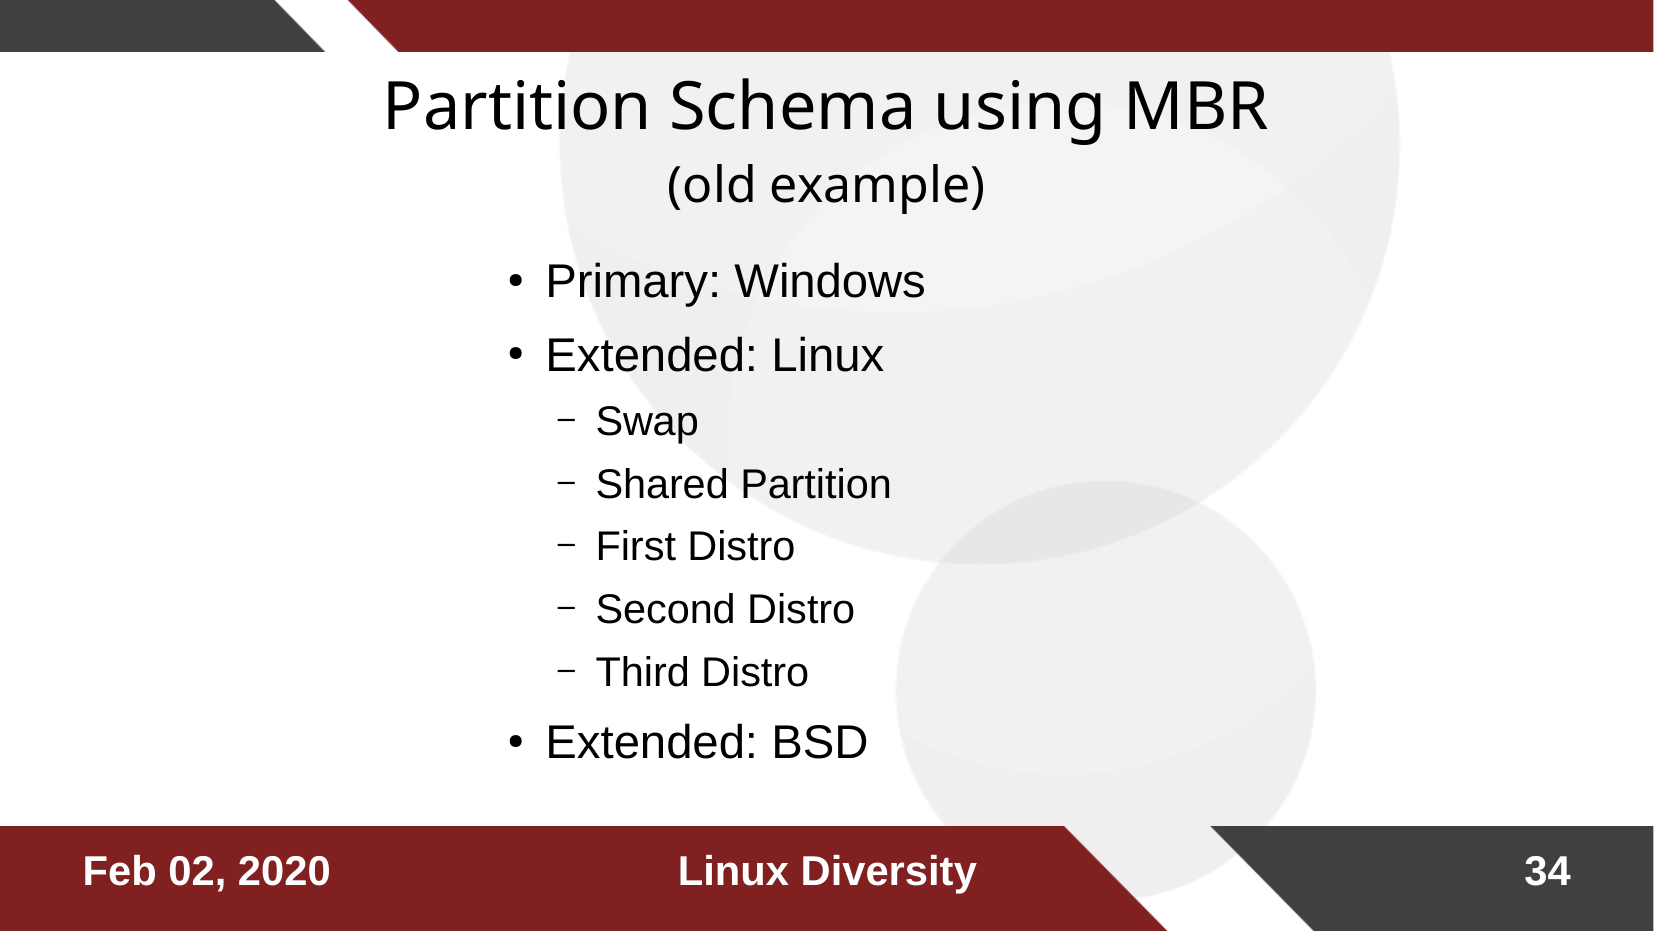

# Partition Schema using MBR (old example)
Primary: Windows
Extended: Linux
Swap
Shared Partition
First Distro
Second Distro
Third Distro
Extended: BSD
Feb 02, 2020
Linux Diversity
34